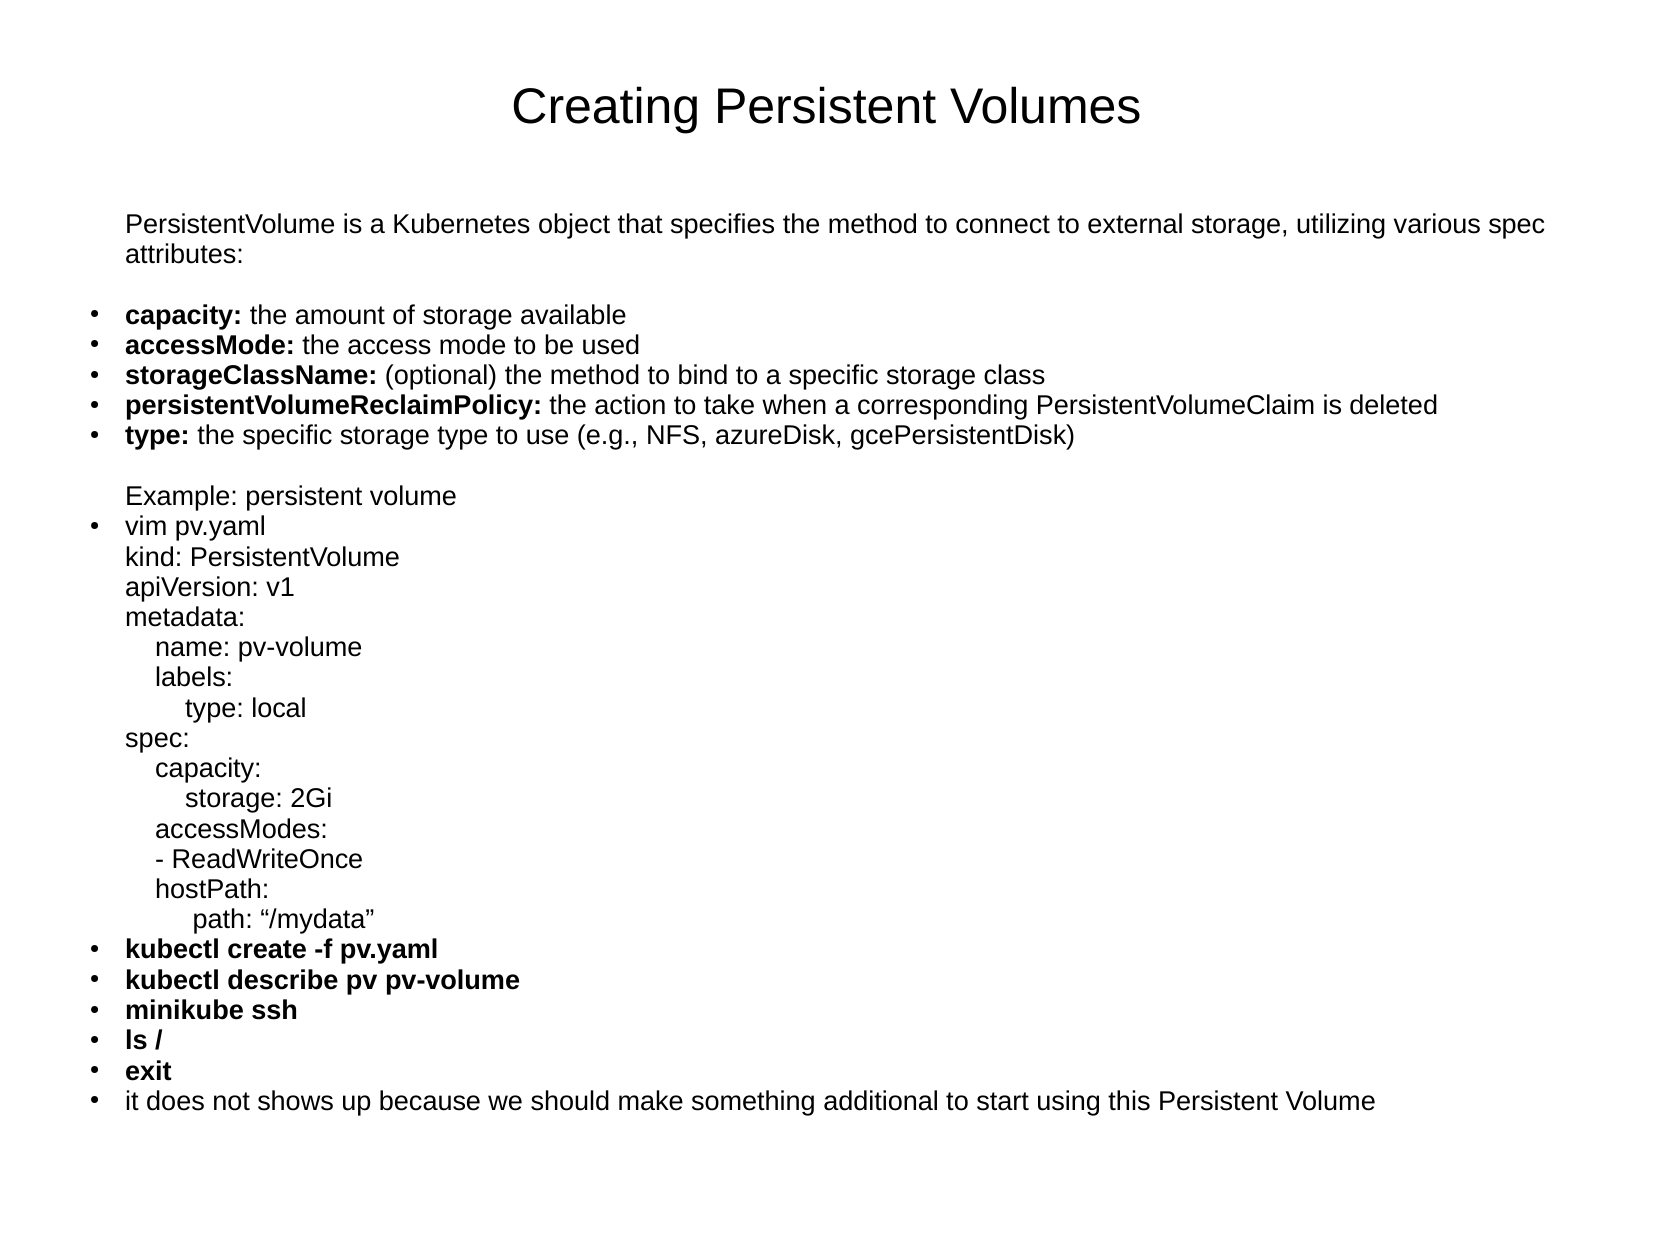

# Creating Persistent Volumes
PersistentVolume is a Kubernetes object that specifies the method to connect to external storage, utilizing various spec attributes:
capacity: the amount of storage available
accessMode: the access mode to be used
storageClassName: (optional) the method to bind to a specific storage class
persistentVolumeReclaimPolicy: the action to take when a corresponding PersistentVolumeClaim is deleted
type: the specific storage type to use (e.g., NFS, azureDisk, gcePersistentDisk)
Example: persistent volume
vim pv.yaml
kind: PersistentVolume
apiVersion: v1
metadata:
 name: pv-volume
 labels:
 type: local
spec:
 capacity:
 storage: 2Gi
 accessModes:
 - ReadWriteOnce
 hostPath:
 path: “/mydata”
kubectl create -f pv.yaml
kubectl describe pv pv-volume
minikube ssh
ls /
exit
it does not shows up because we should make something additional to start using this Persistent Volume